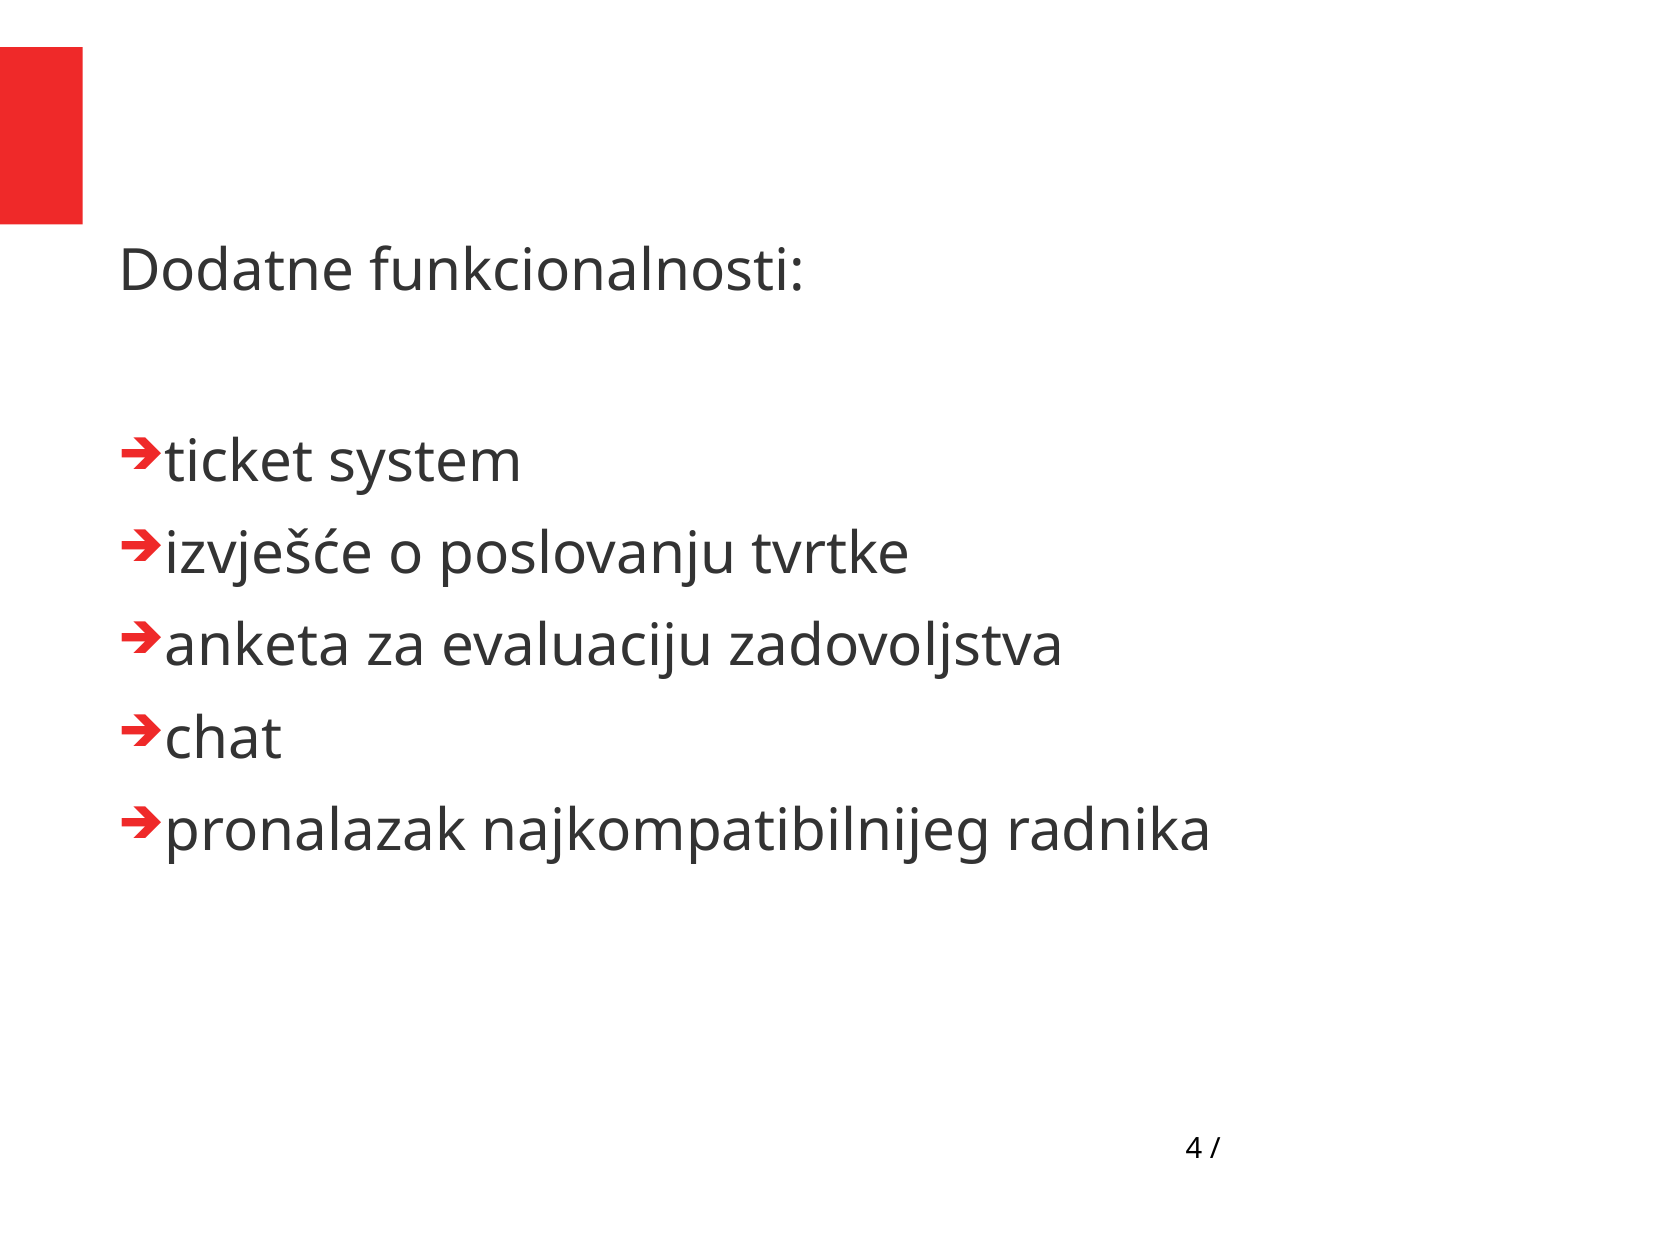

# Dodatne funkcionalnosti:
ticket system
izvješće o poslovanju tvrtke
anketa za evaluaciju zadovoljstva
chat
pronalazak najkompatibilnijeg radnika